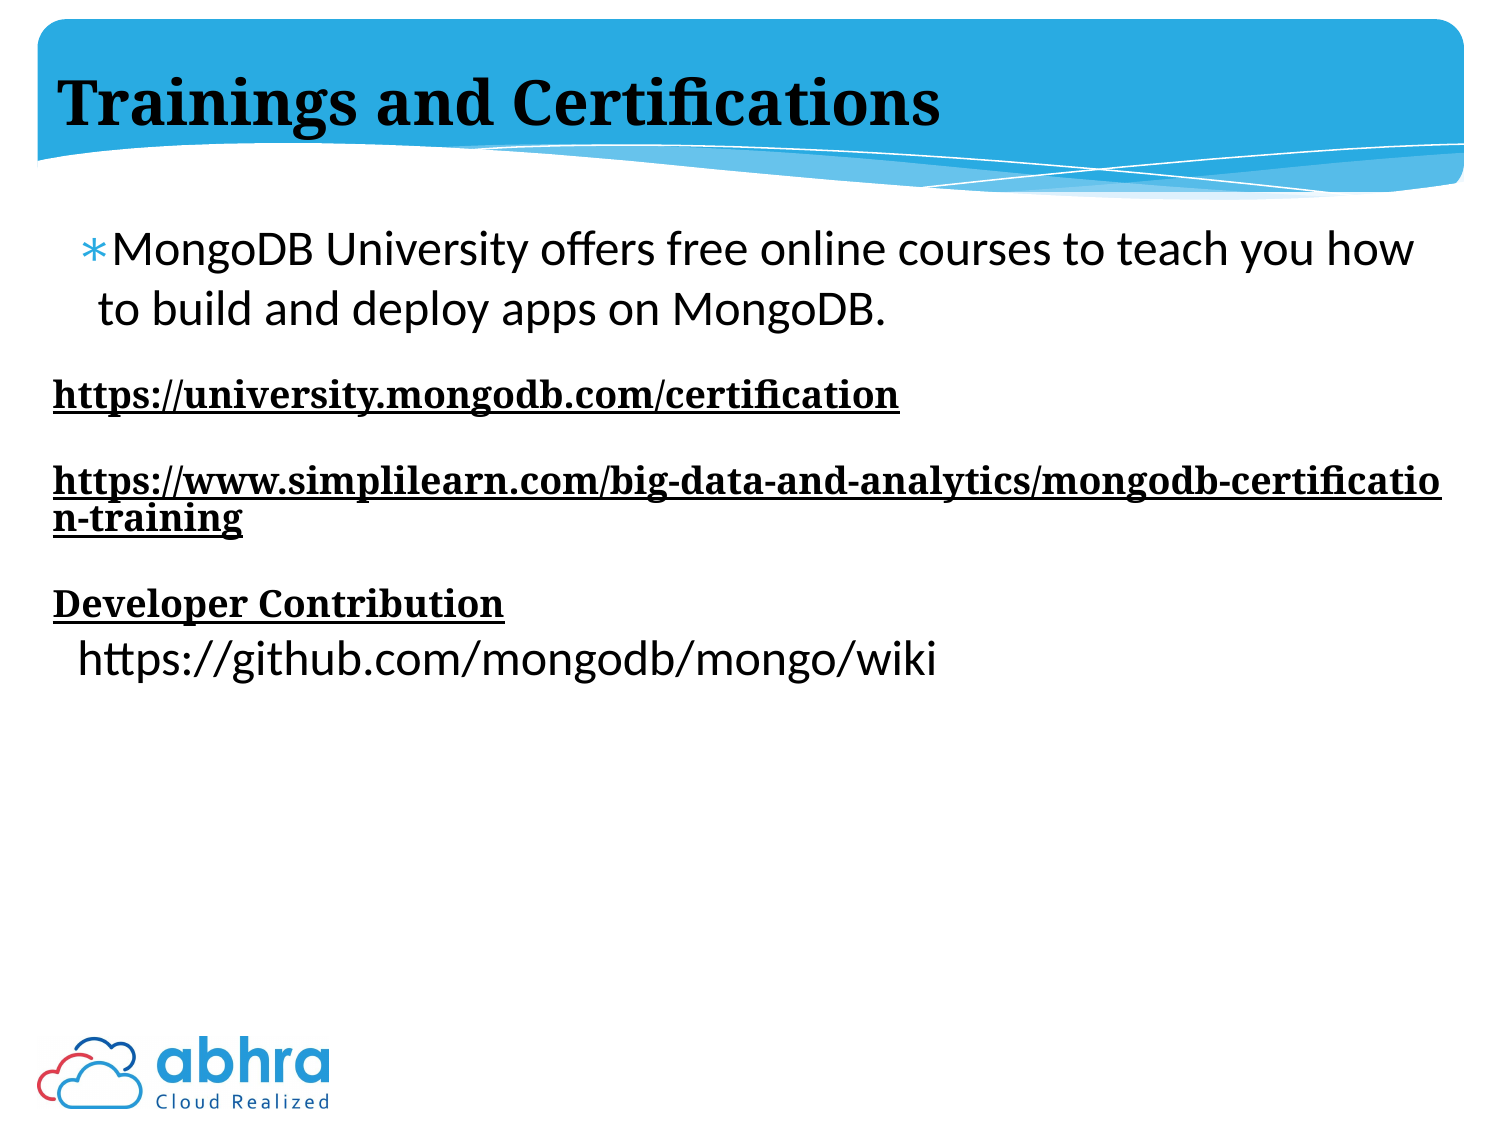

Trainings and Certifications
# MongoDB University offers free online courses to teach you how to build and deploy apps on MongoDB.
https://university.mongodb.com/certification
https://www.simplilearn.com/big-data-and-analytics/mongodb-certification-training
Developer Contribution
https://github.com/mongodb/mongo/wiki